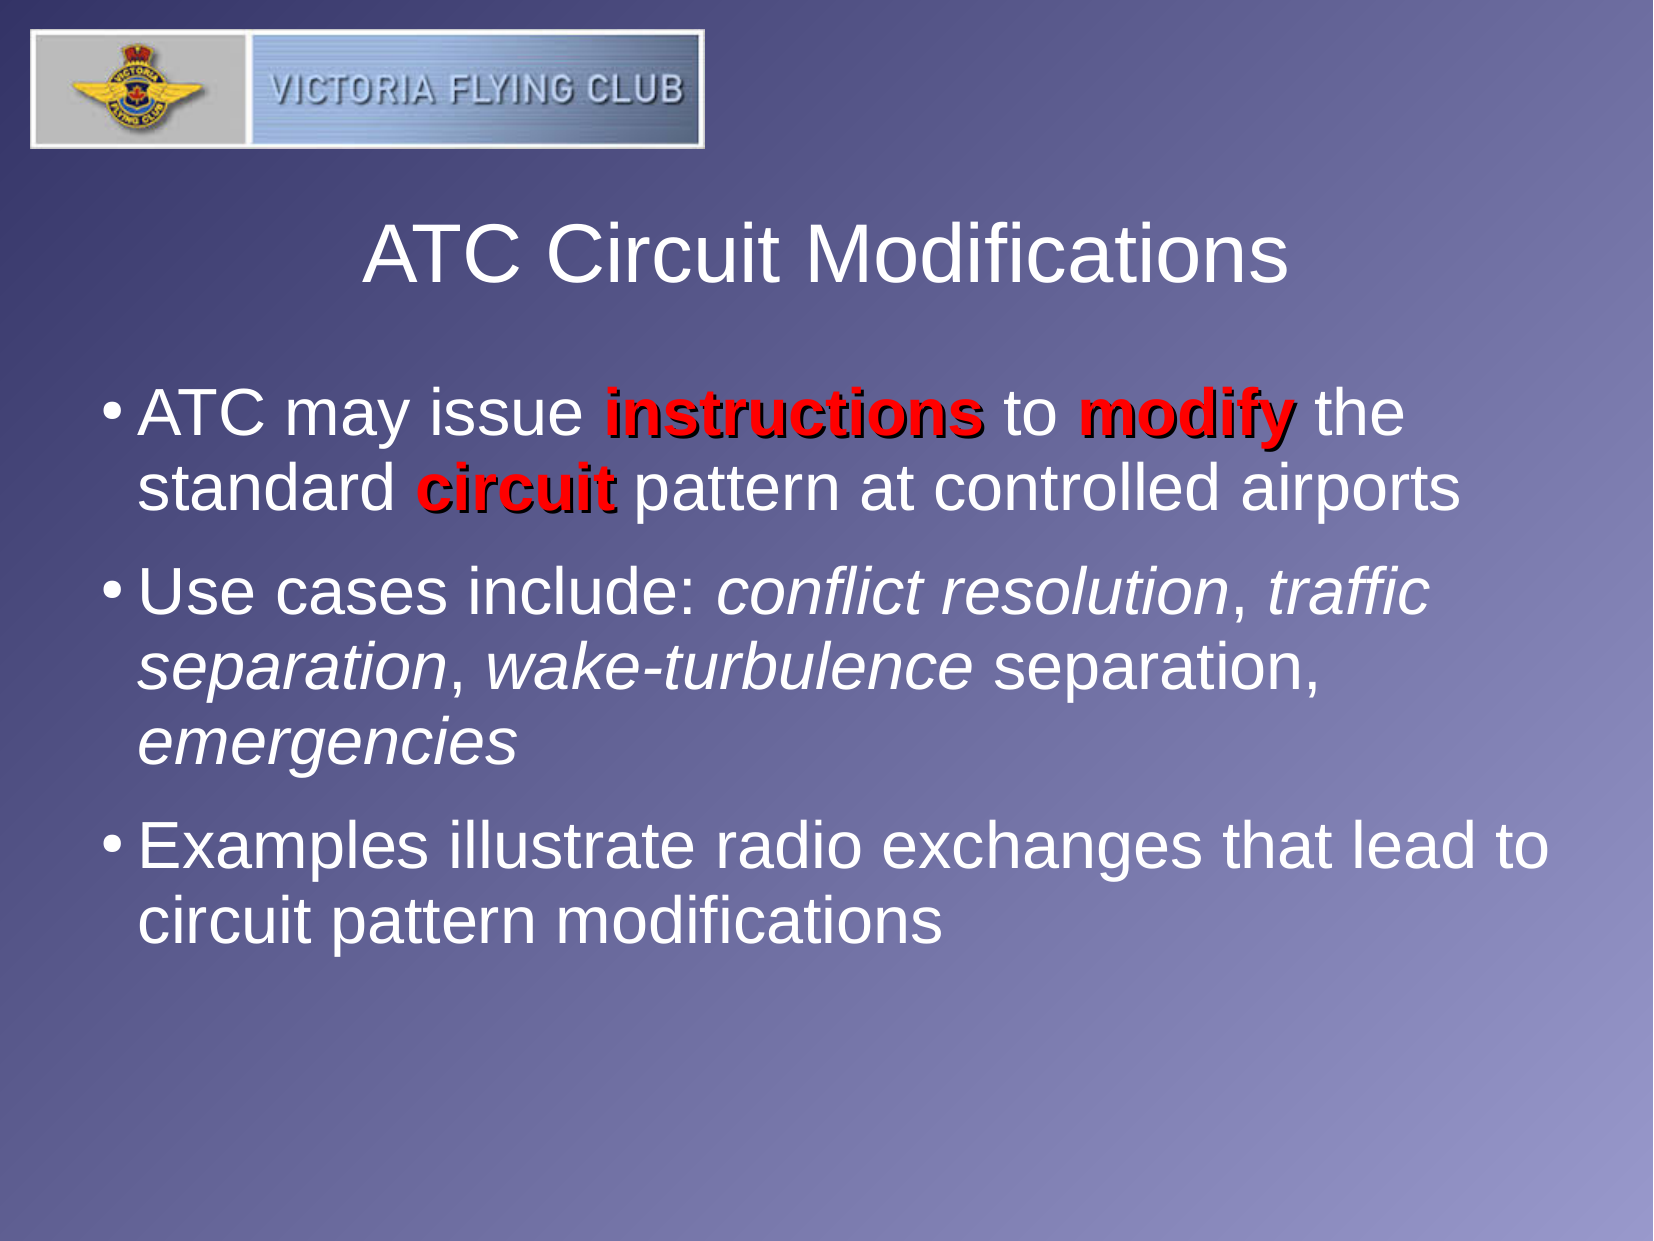

# ATC Circuit Modifications
ATC may issue instructions to modify the standard circuit pattern at controlled airports
Use cases include: conflict resolution, traffic separation, wake-turbulence separation, emergencies
Examples illustrate radio exchanges that lead to circuit pattern modifications